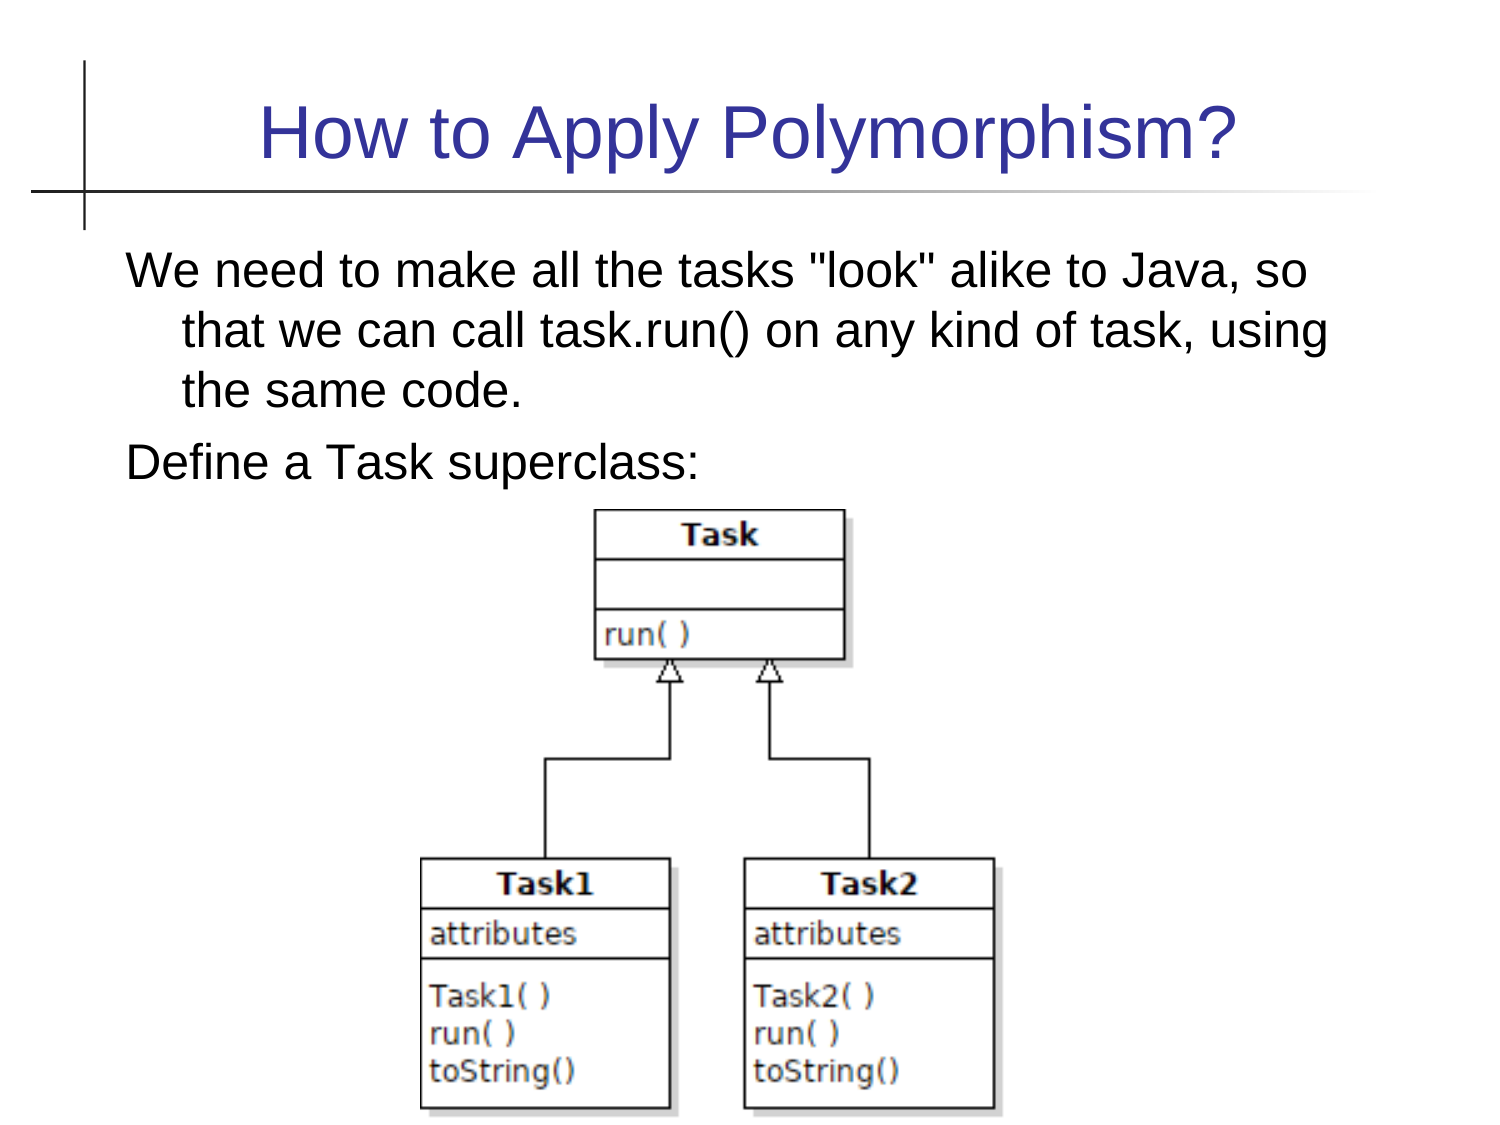

# How to Apply Polymorphism?
We need to make all the tasks "look" alike to Java, so that we can call task.run() on any kind of task, using the same code.
Define a Task superclass: